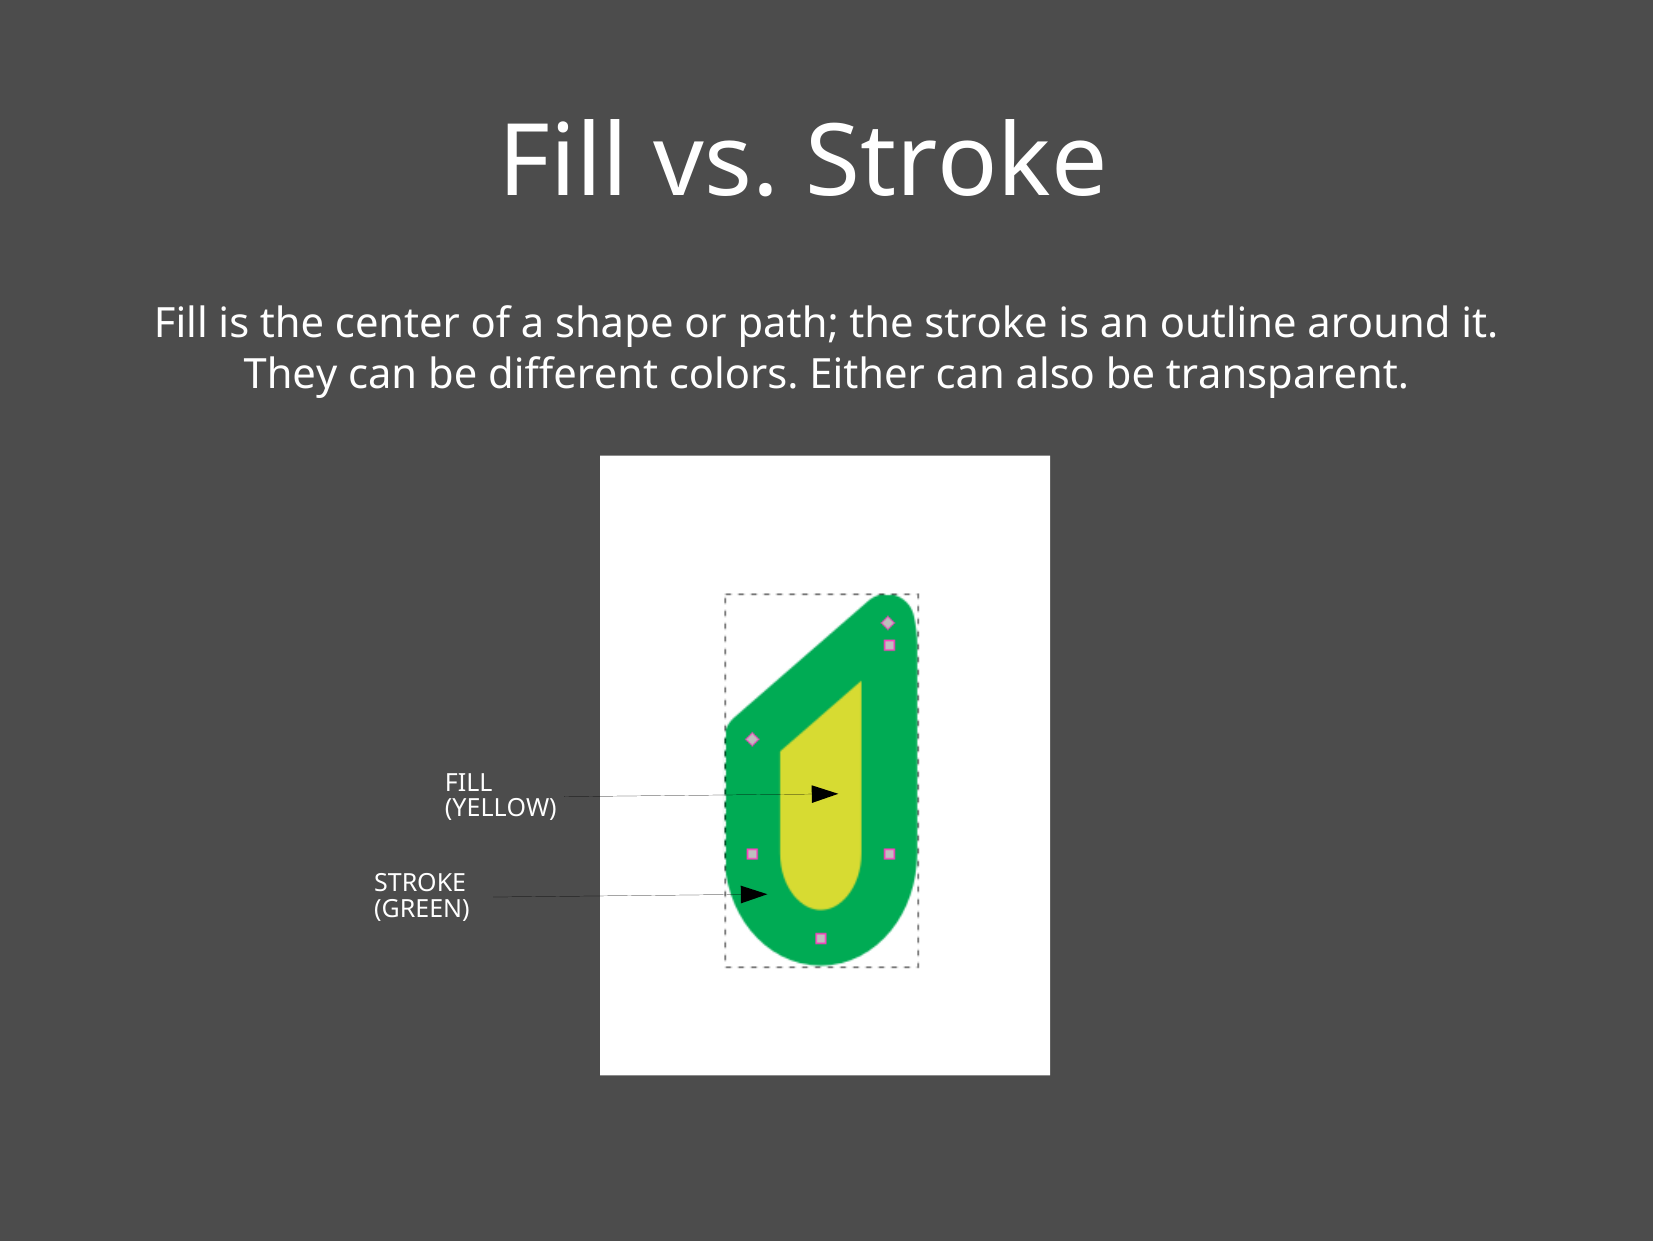

# Fill vs. Stroke
Fill is the center of a shape or path; the stroke is an outline around it. They can be different colors. Either can also be transparent.
FILL
(YELLOW)
STROKE
(GREEN)